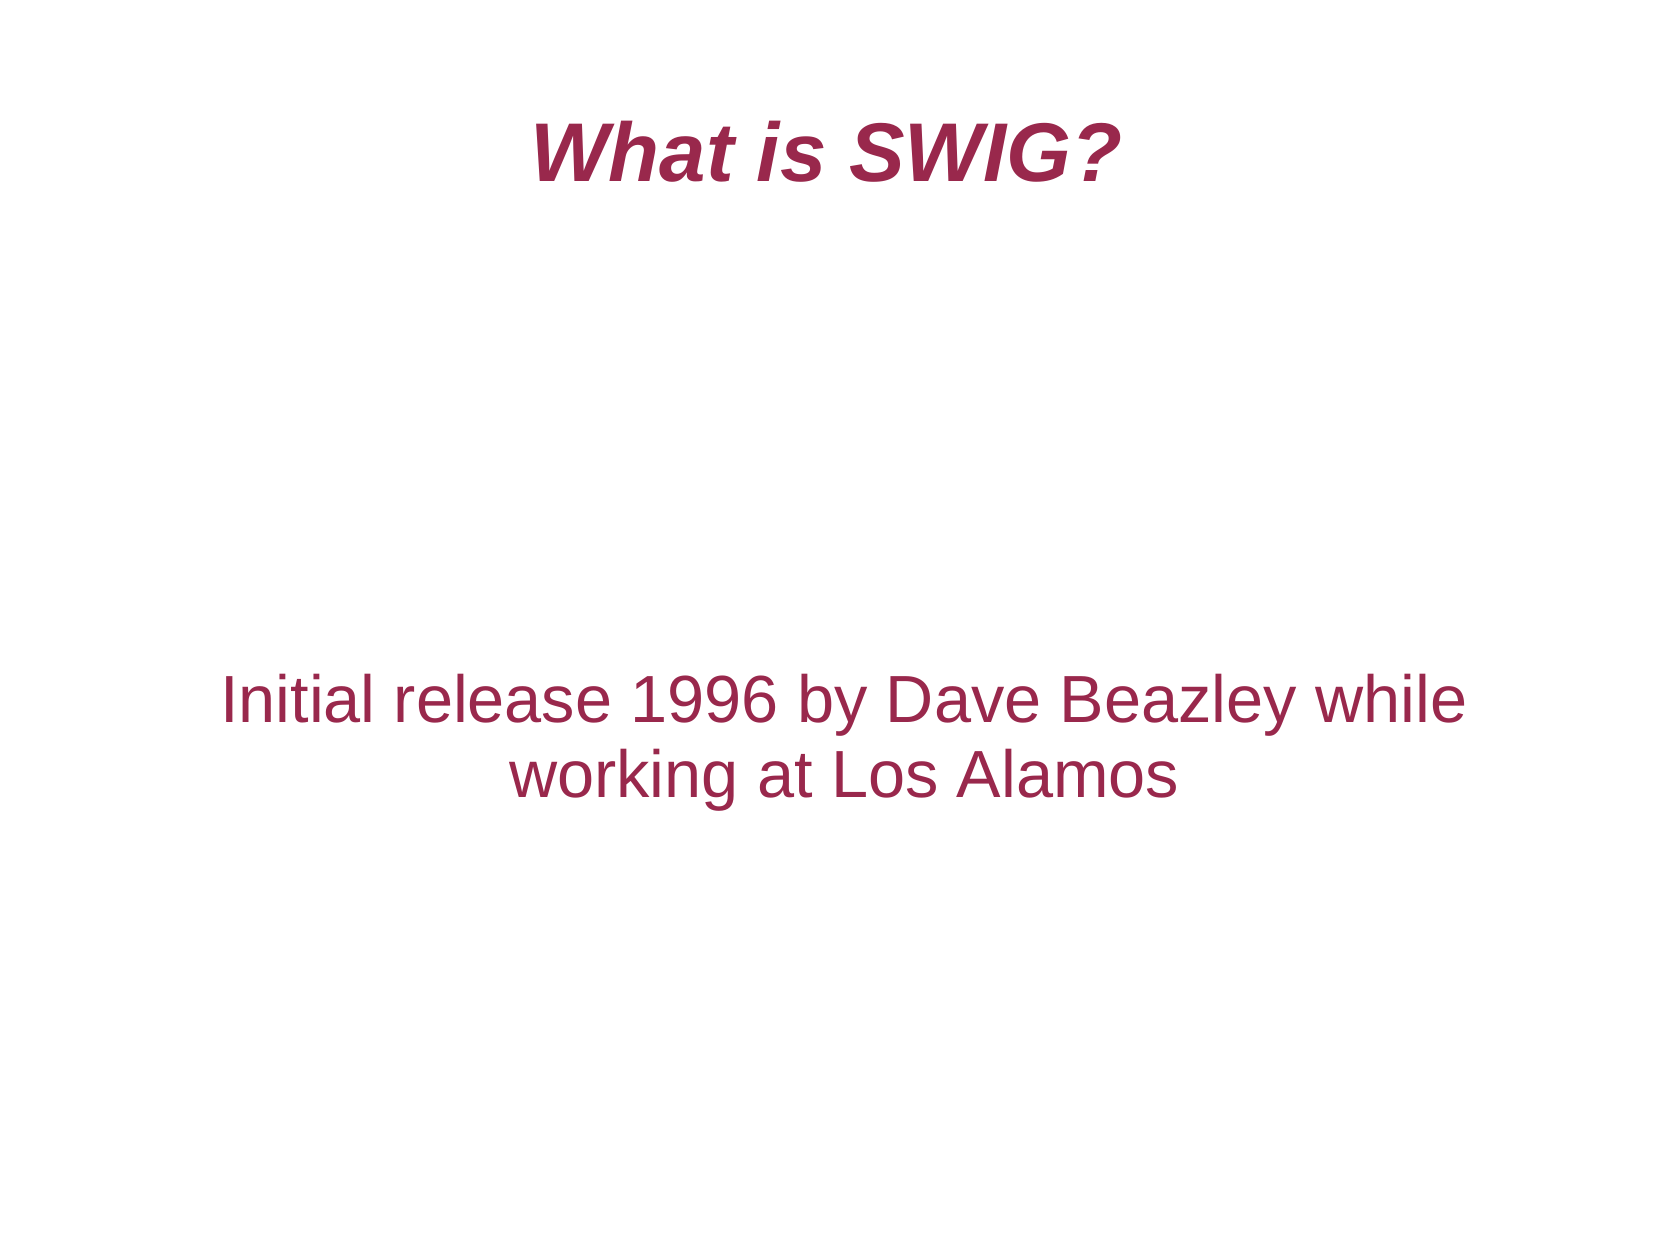

# What is SWIG?
Initial release 1996 by Dave Beazley while working at Los Alamos